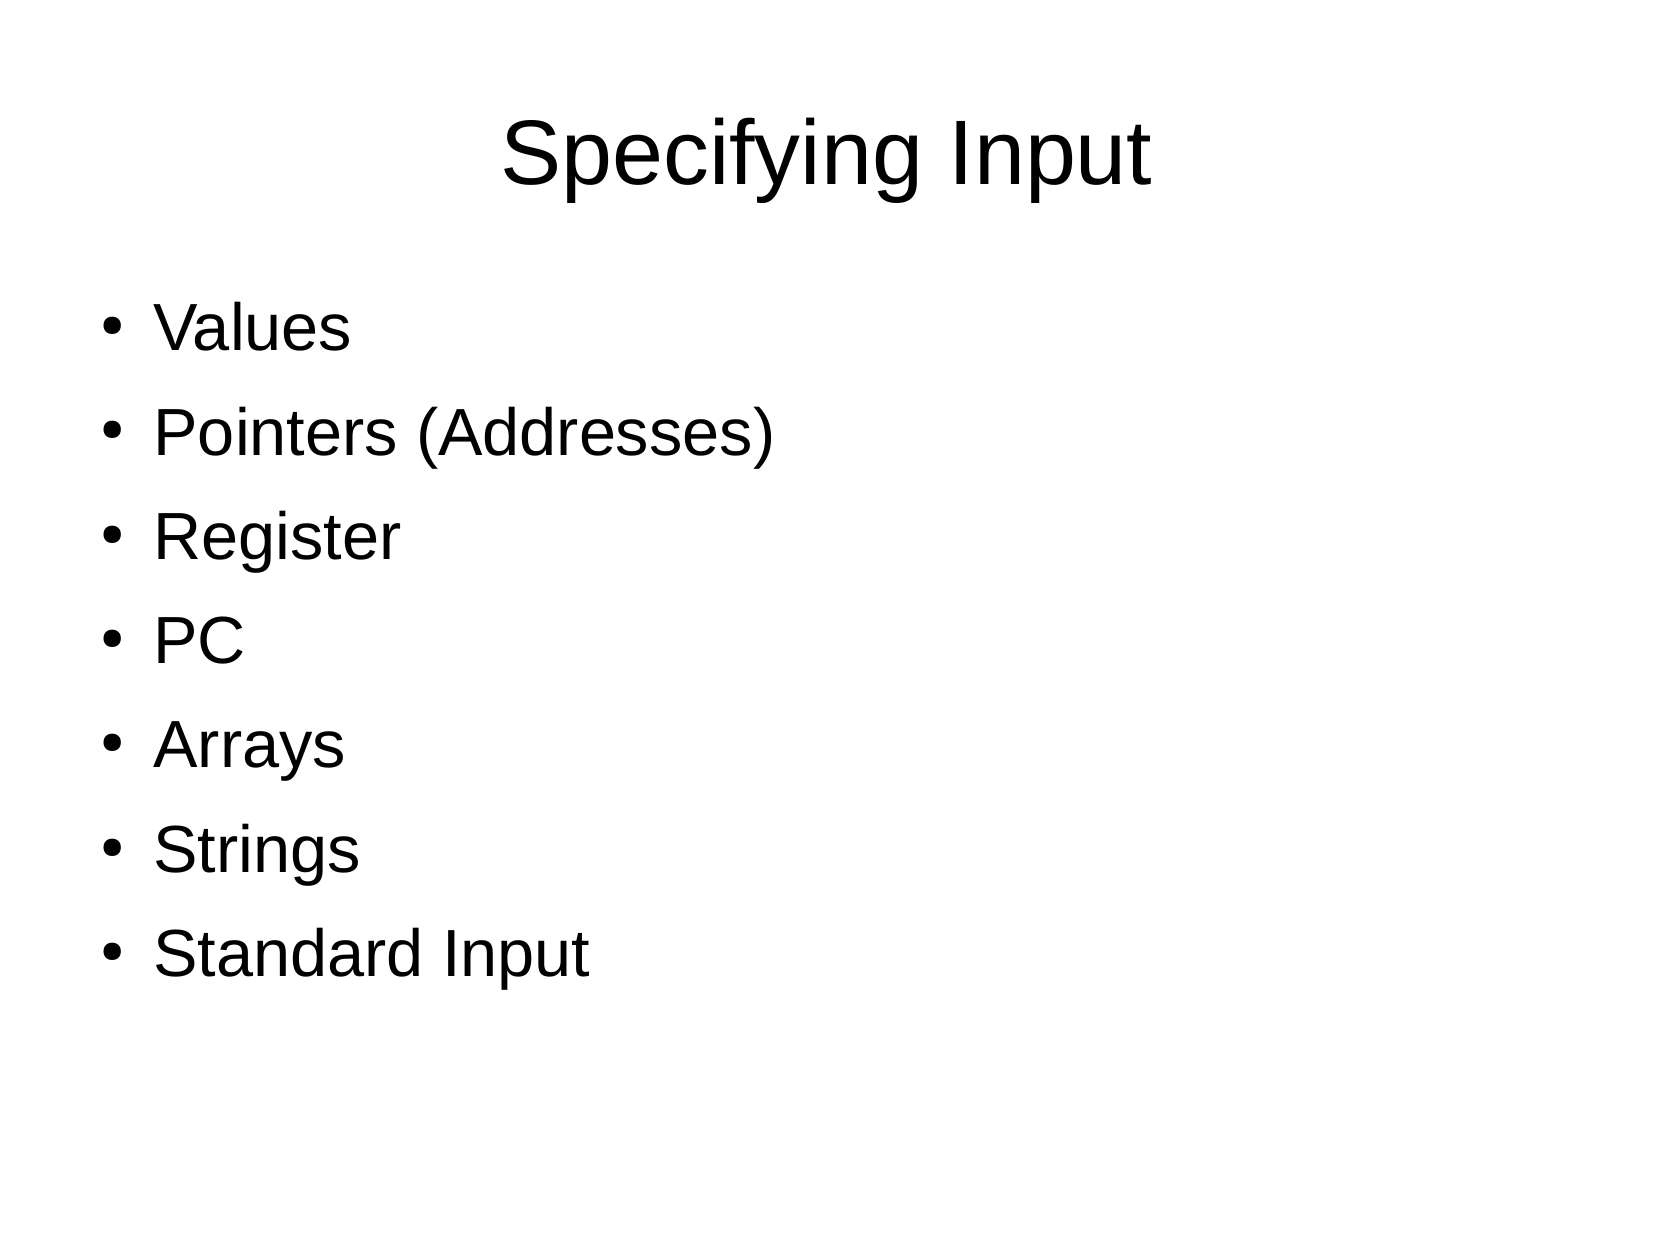

# Specifying Input
Values
Pointers (Addresses)
Register
PC
Arrays
Strings
Standard Input